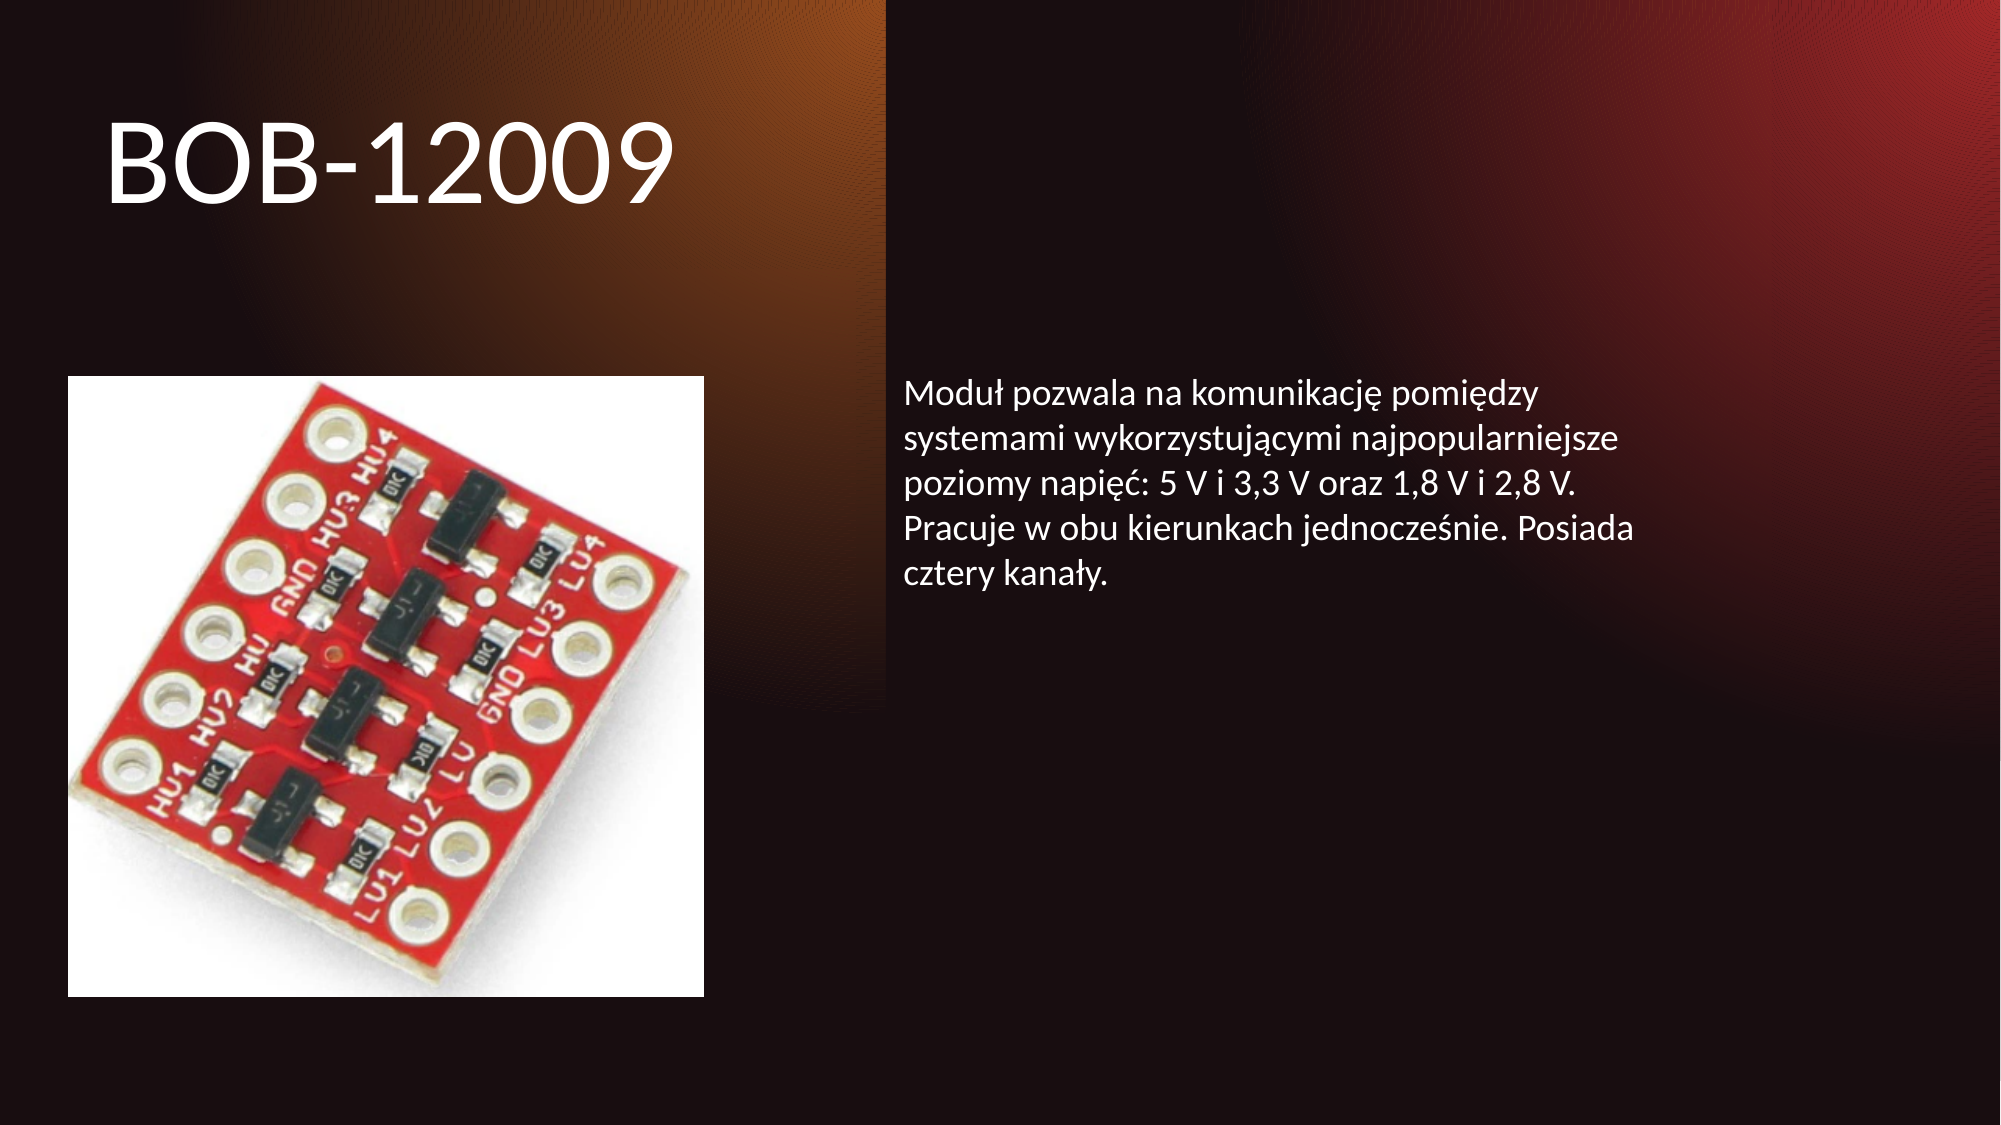

# BOB-12009
Moduł pozwala na komunikację pomiędzy systemami wykorzystującymi najpopularniejsze poziomy napięć: 5 V i 3,3 V oraz 1,8 V i 2,8 V. Pracuje w obu kierunkach jednocześnie. Posiada cztery kanały.